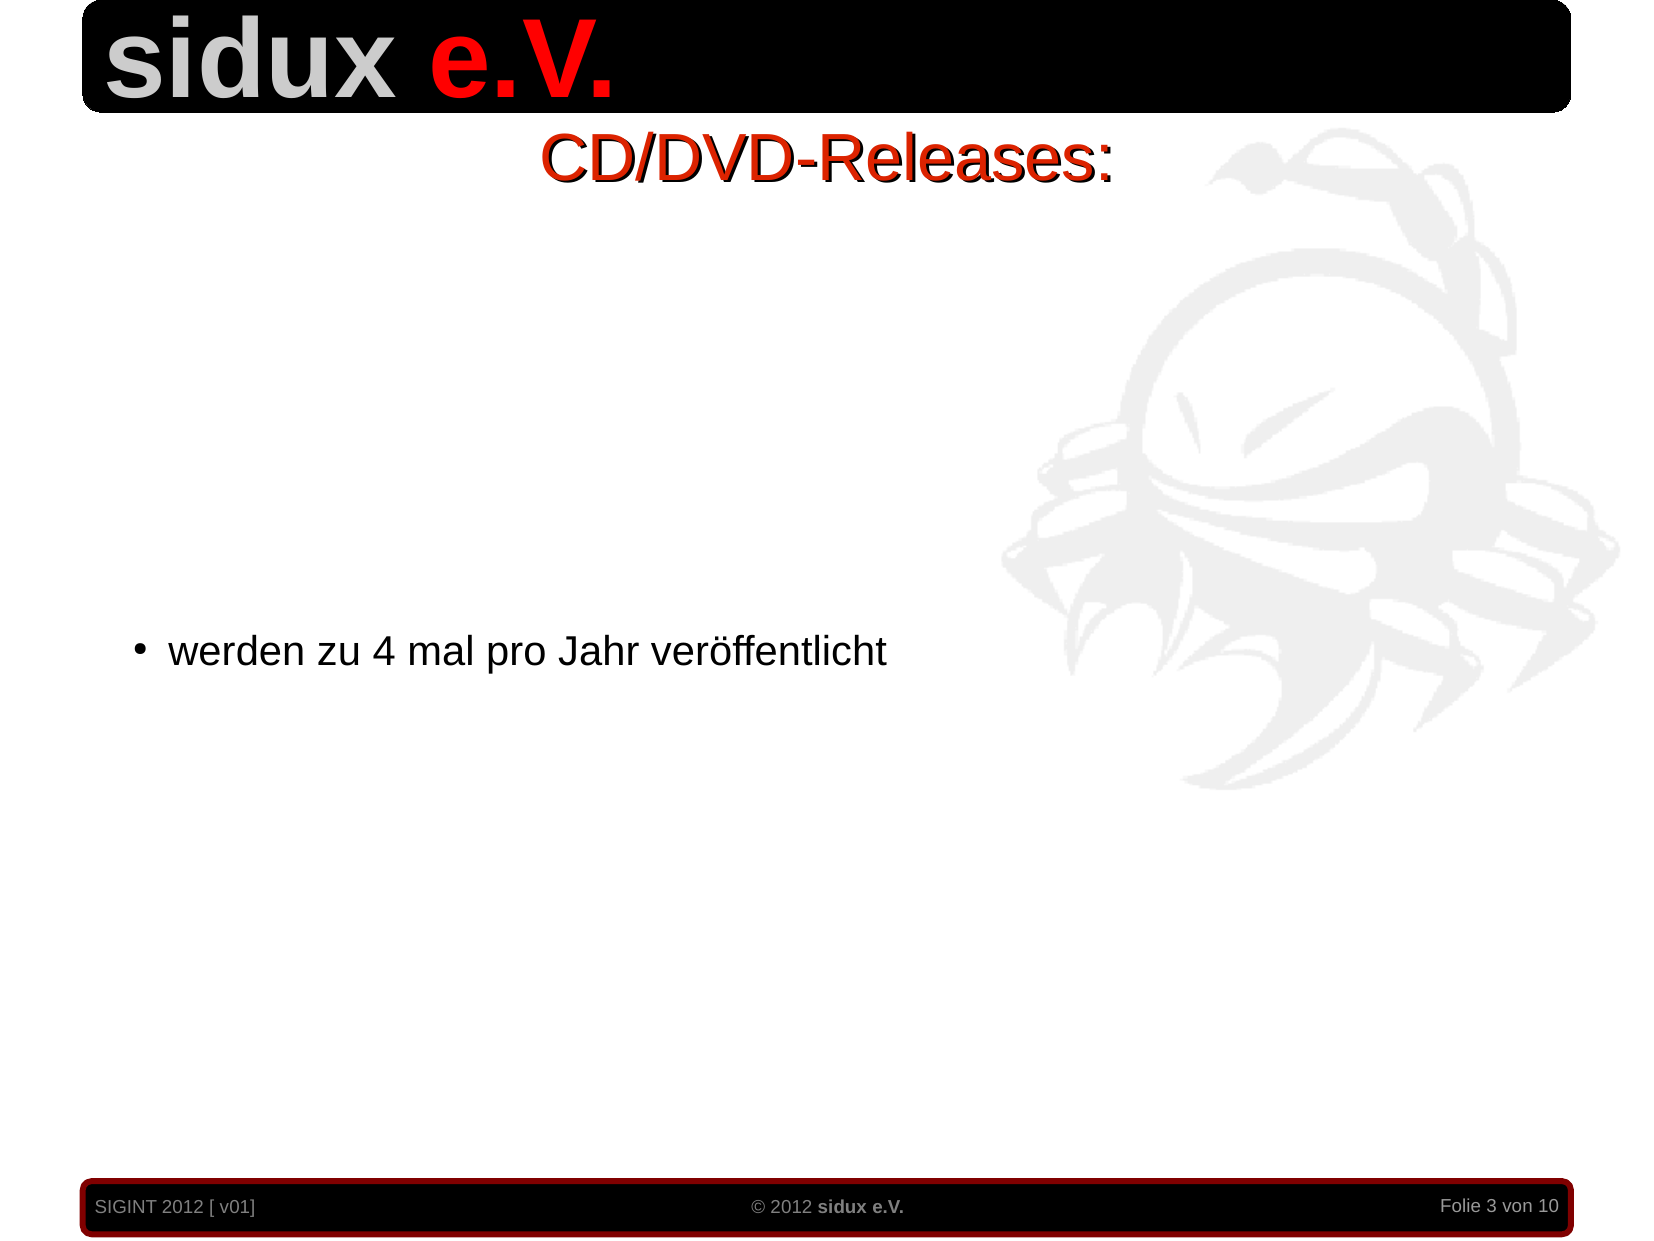

CD/DVD-Releases:
werden zu 4 mal pro Jahr veröffentlicht